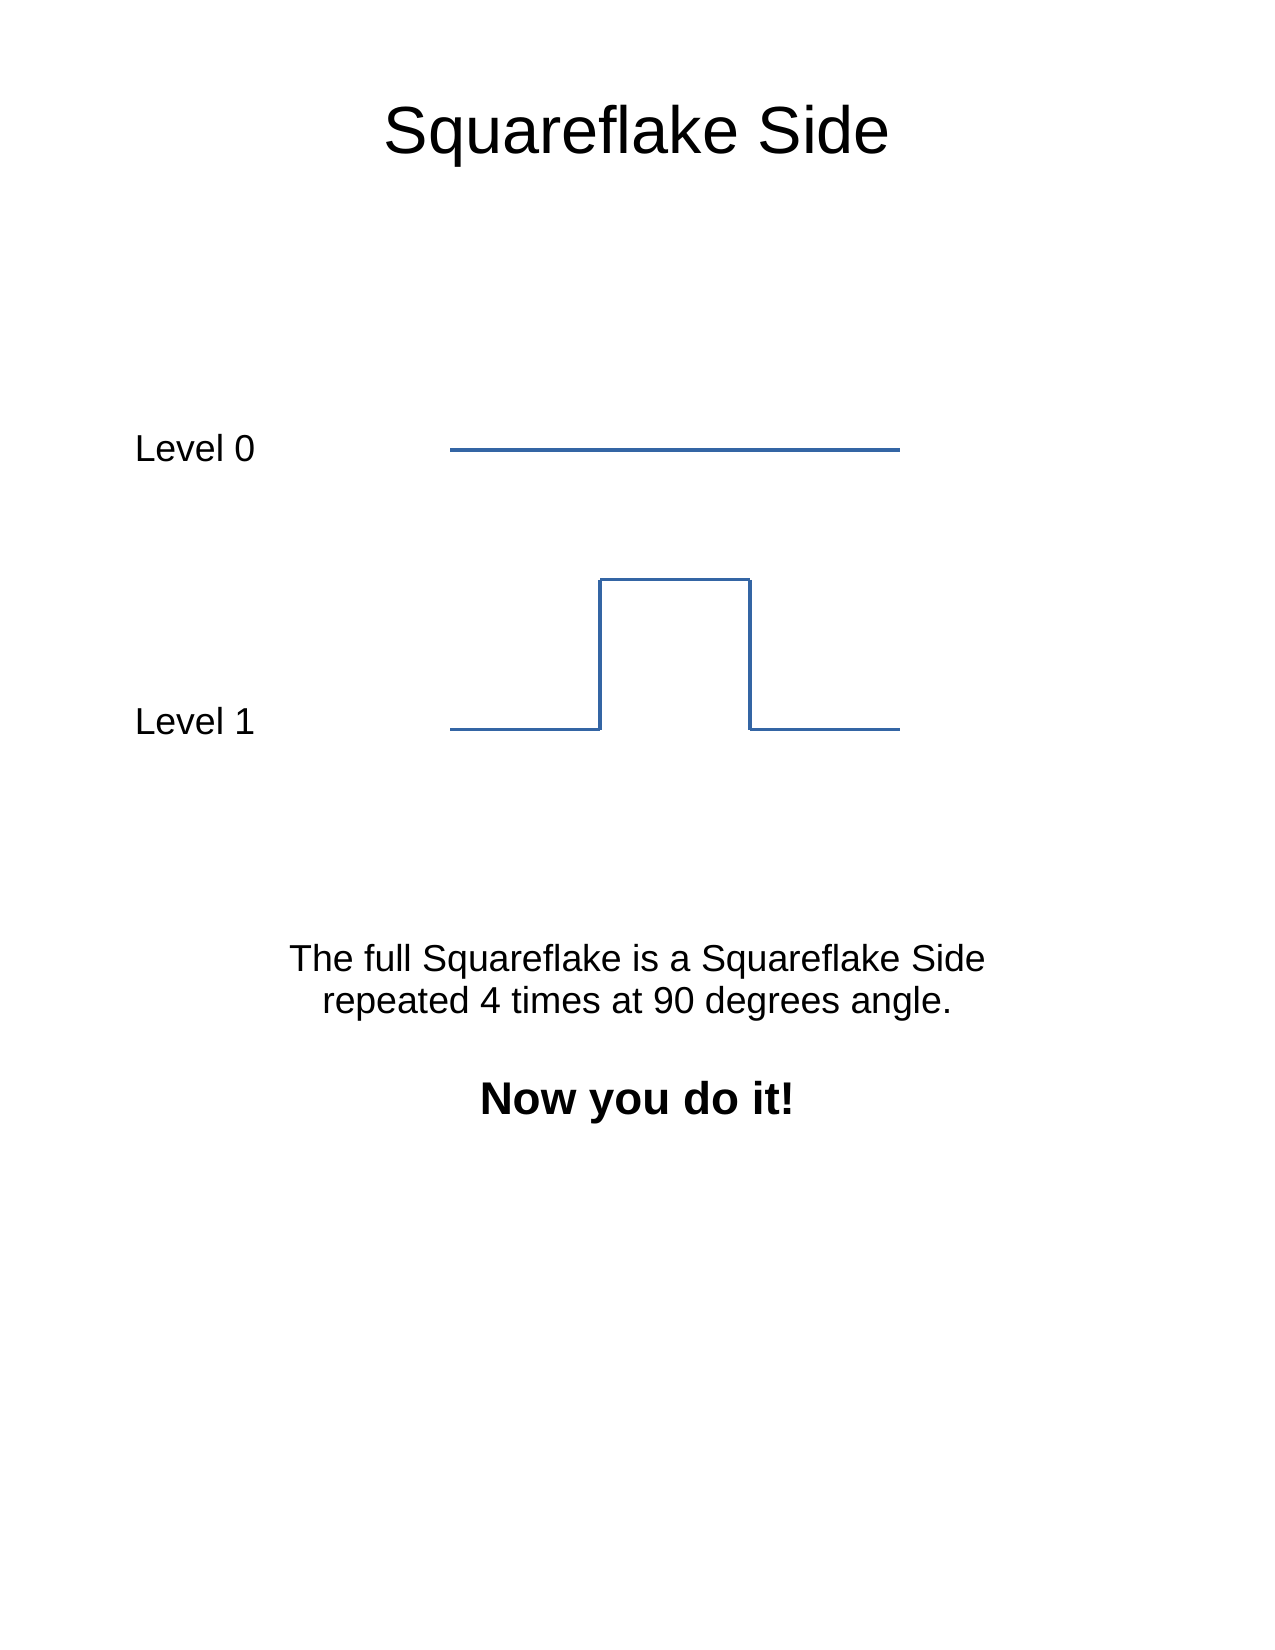

# Squareflake Side
Level 0
Level 1
The full Squareflake is a Squareflake Side
repeated 4 times at 90 degrees angle.
Now you do it!